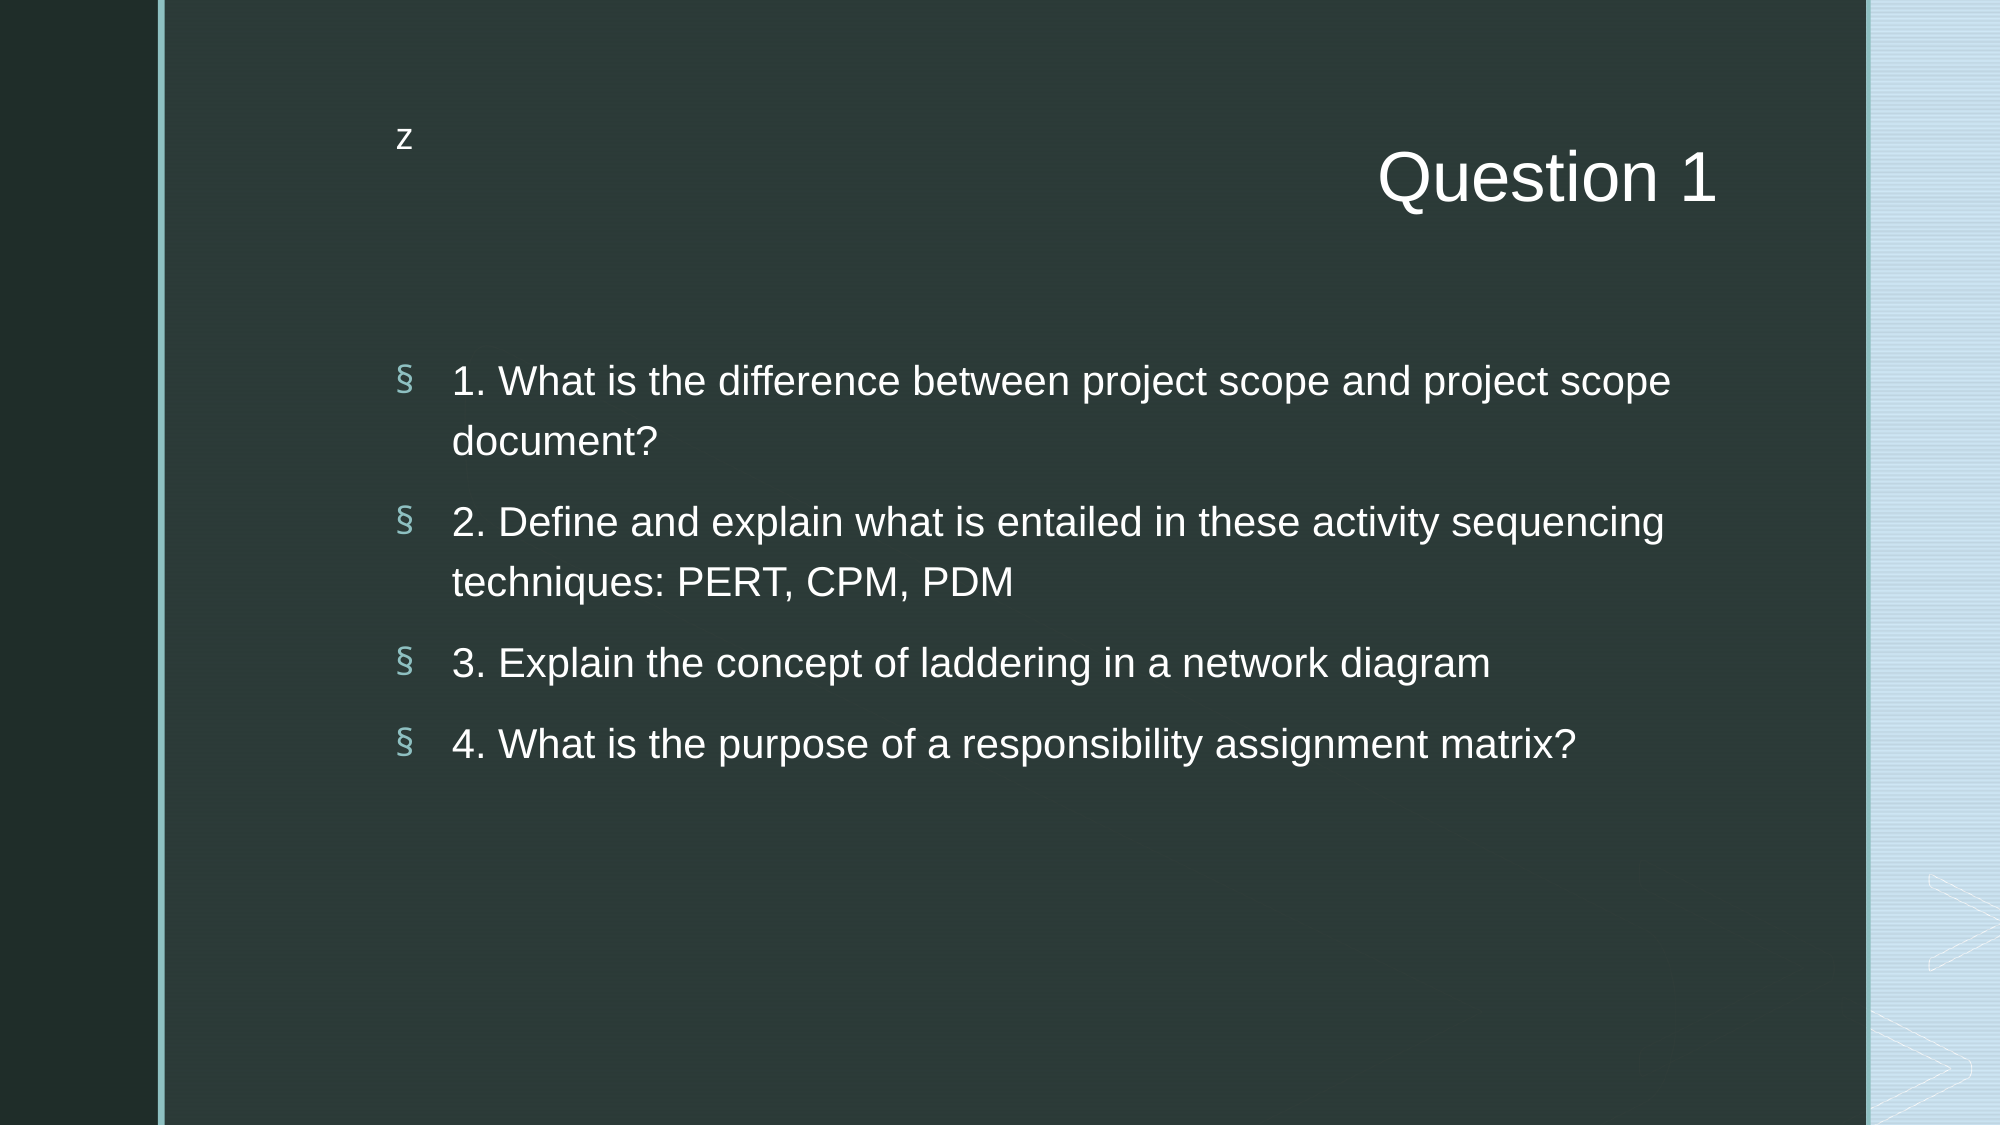

# Question 1
1. What is the difference between project scope and project scope document?
2. Define and explain what is entailed in these activity sequencing techniques: PERT, CPM, PDM
3. Explain the concept of laddering in a network diagram
4. What is the purpose of a responsibility assignment matrix?